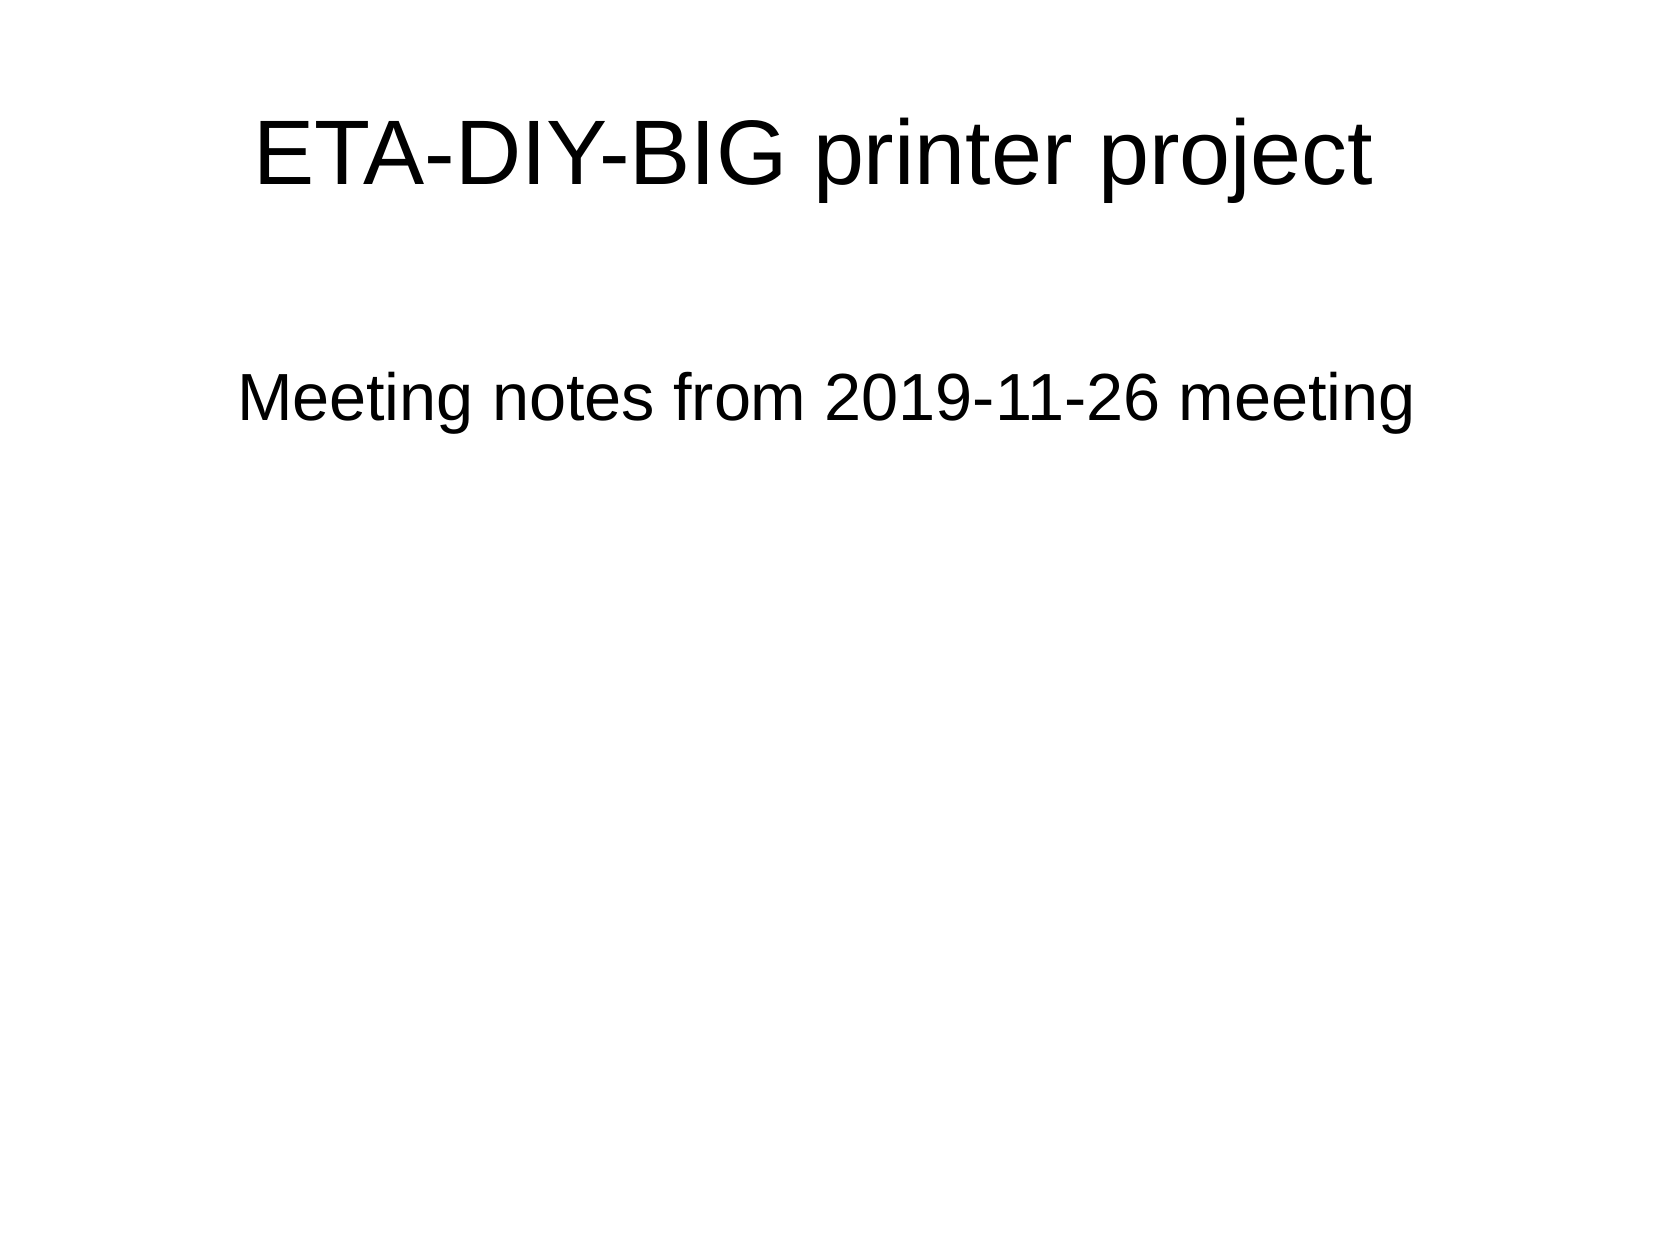

# ETA-DIY-BIG printer project
Meeting notes from 2019-11-26 meeting